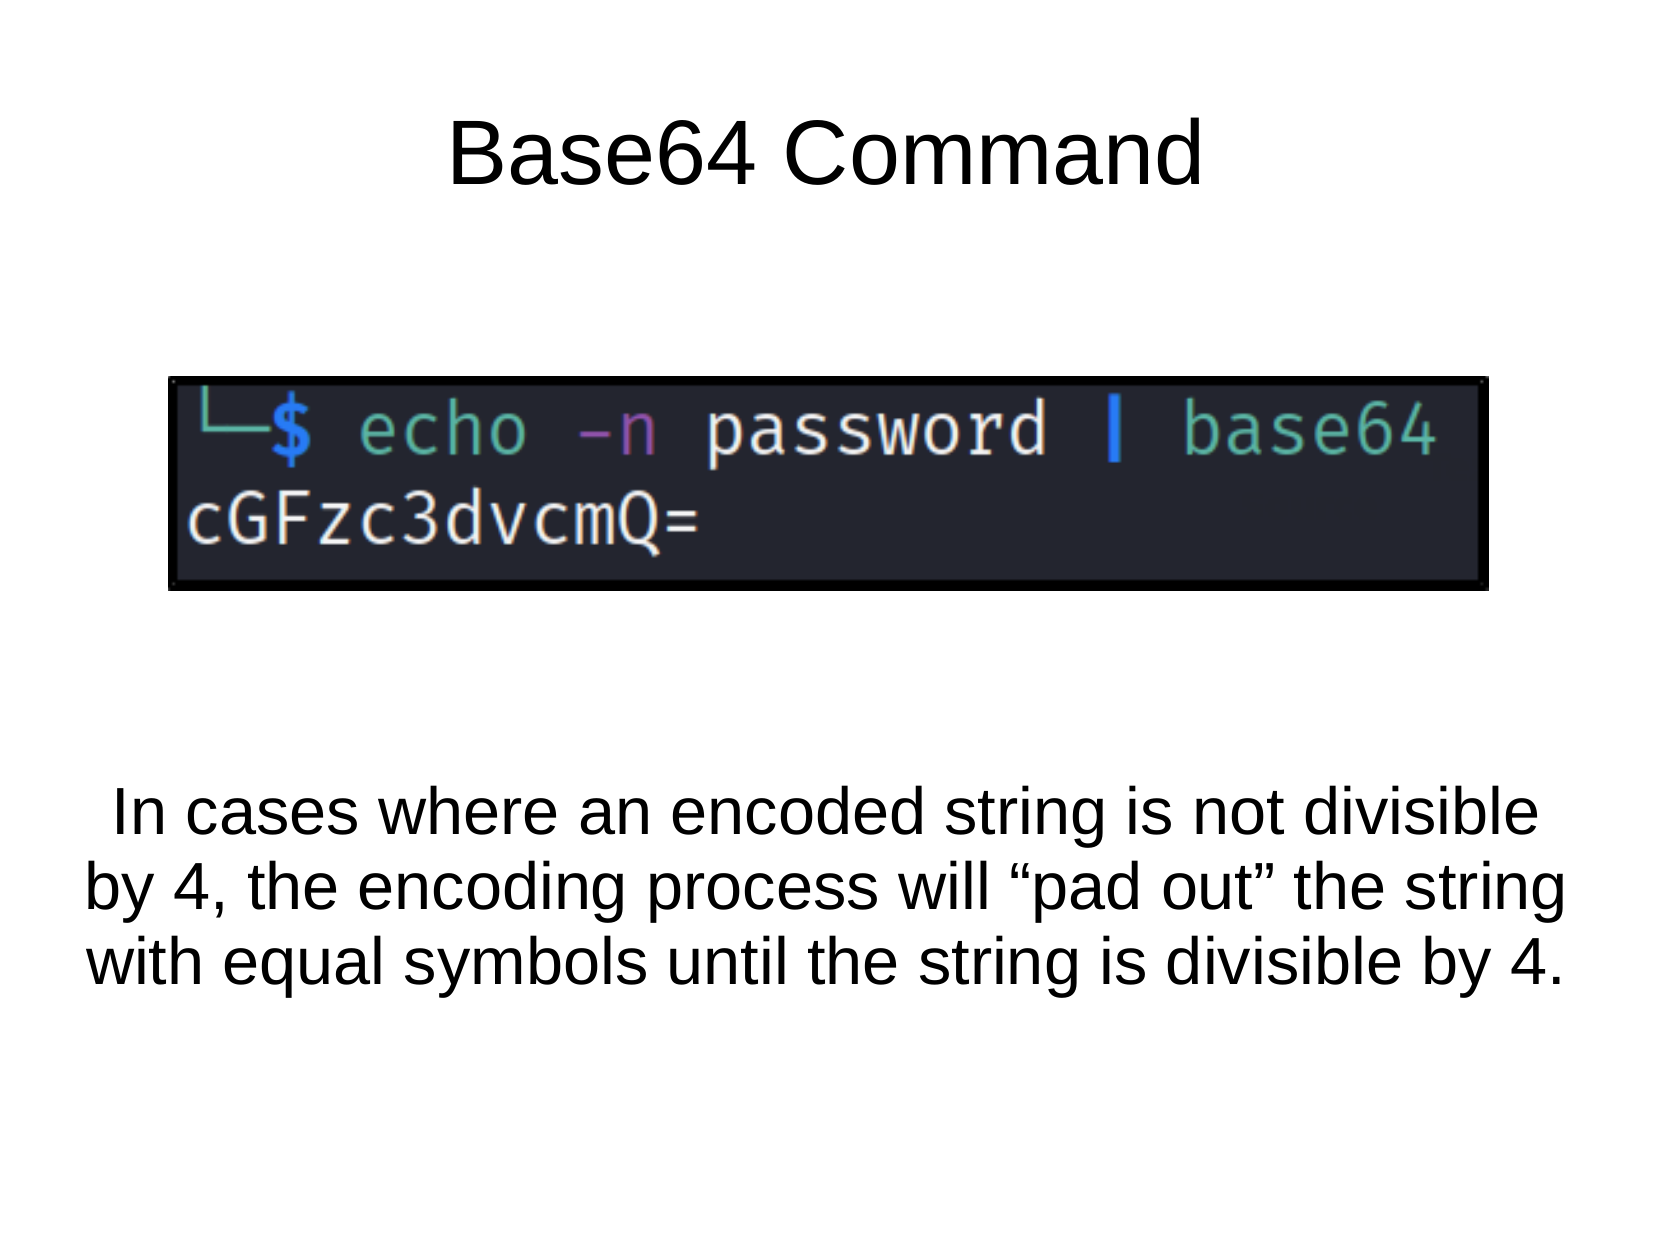

# Base64 Command
In cases where an encoded string is not divisible by 4, the encoding process will “pad out” the string with equal symbols until the string is divisible by 4.